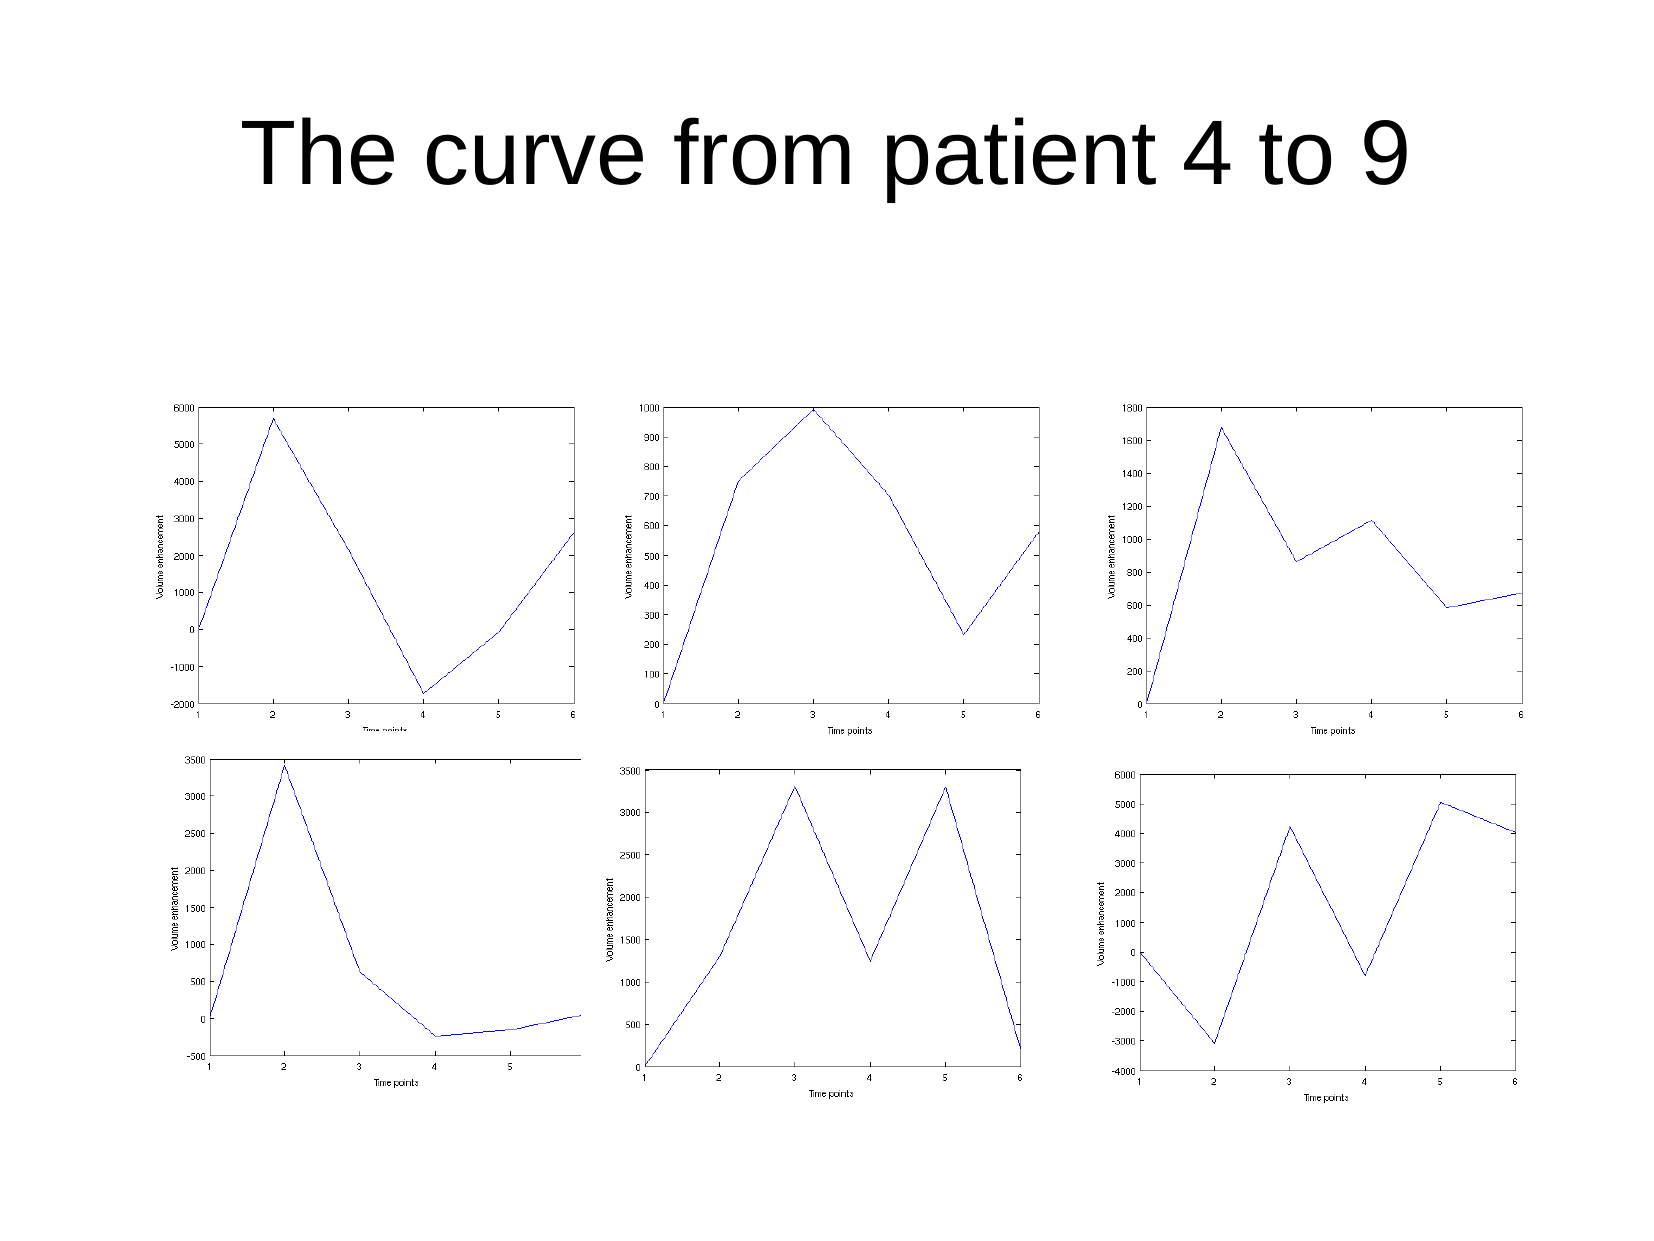

# The curve from patient 4 to 9